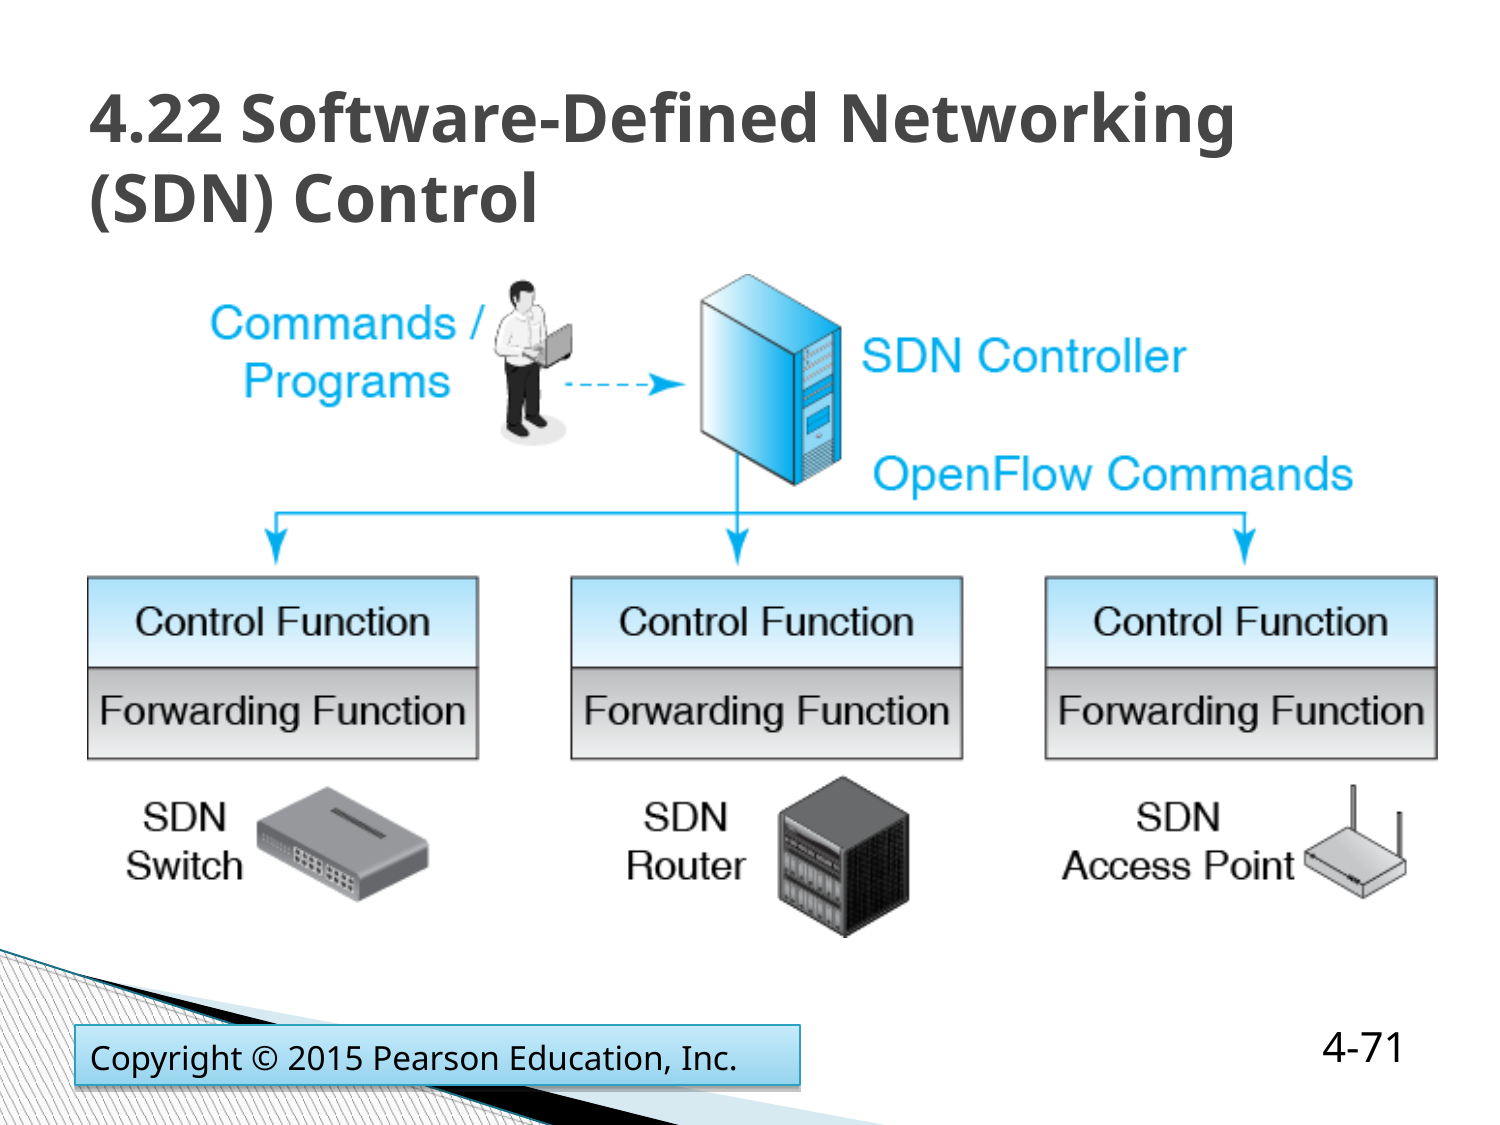

# 4.22 Software-Defined Networking (SDN) Control
Copyright © 2015 Pearson Education, Inc.